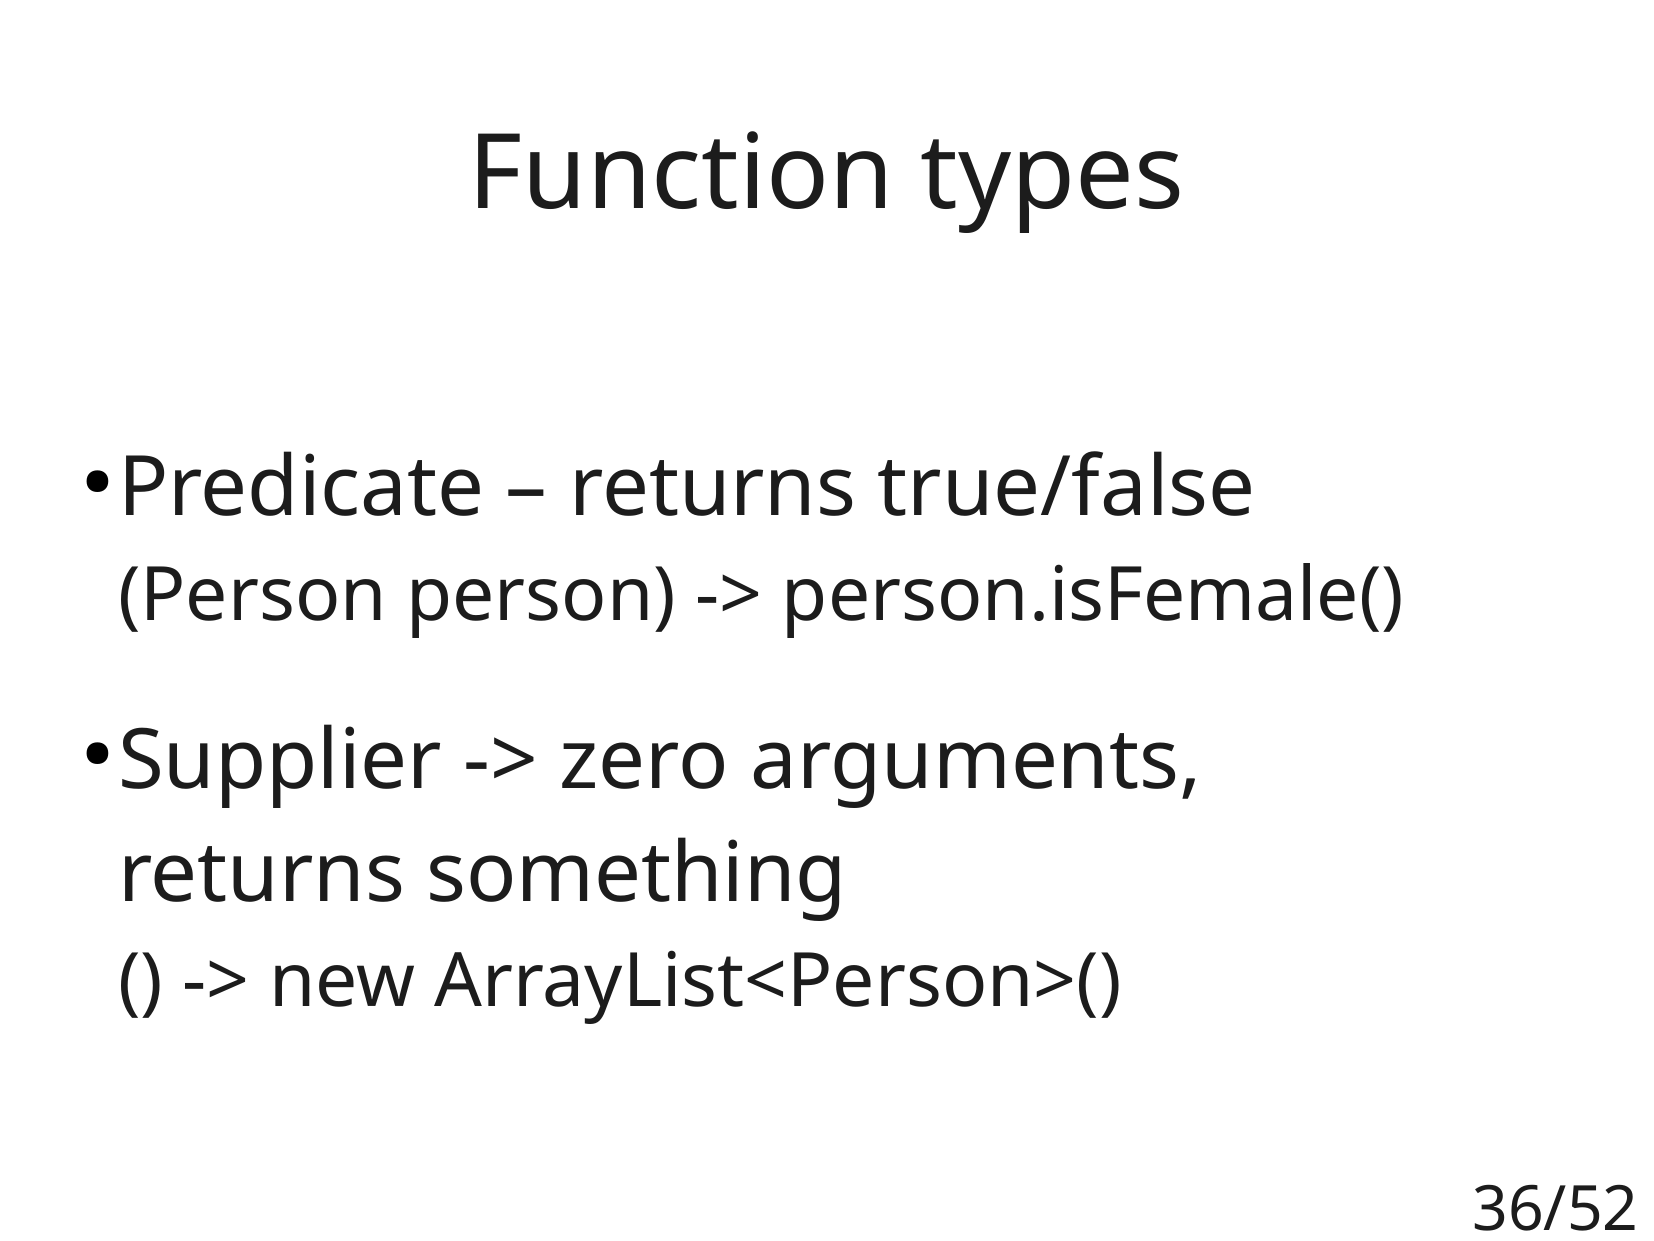

# Function types
Predicate – returns true/false
(Person person) -> person.isFemale()
Supplier -> zero arguments,
returns something
() -> new ArrayList<Person>()